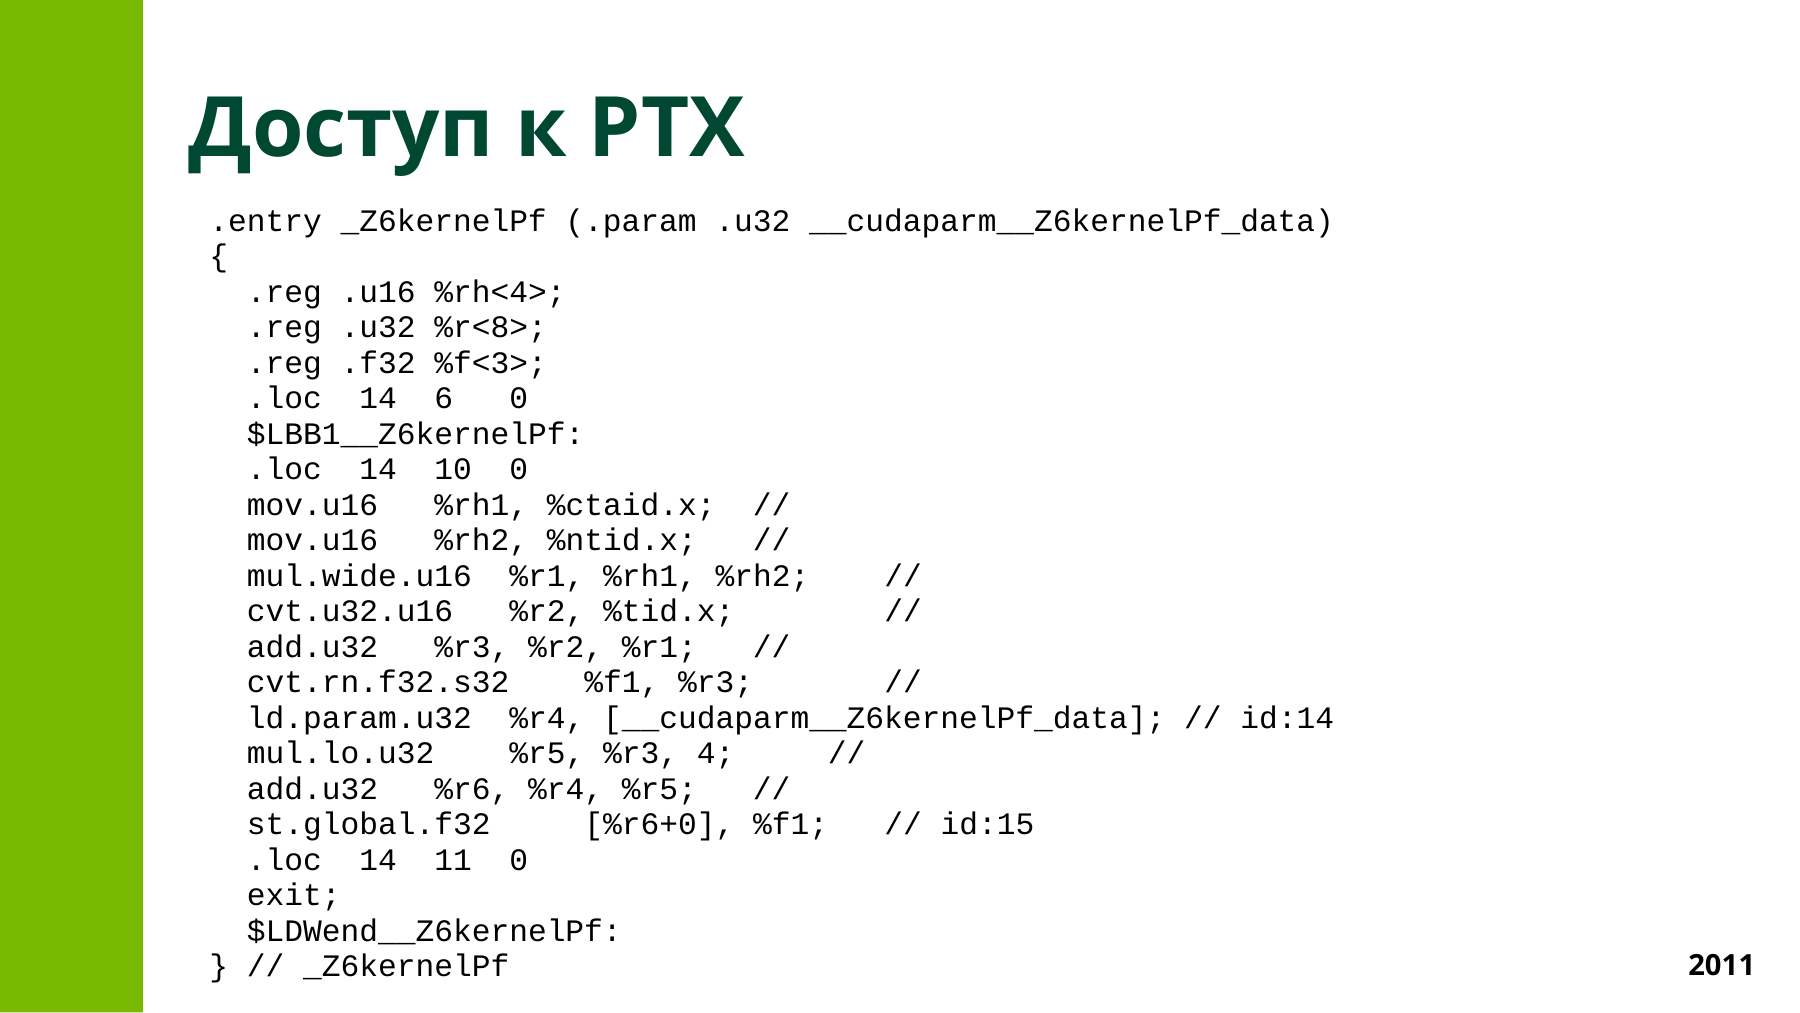

# Доступ к PTX
.entry _Z6kernelPf (.param .u32 __cudaparm__Z6kernelPf_data)
{
 .reg .u16 %rh<4>;
 .reg .u32 %r<8>;
 .reg .f32 %f<3>;
 .loc	14	6	0
 $LBB1__Z6kernelPf:
 .loc	14	10	0
 mov.u16 	%rh1, %ctaid.x; //
 mov.u16 	%rh2, %ntid.x; //
 mul.wide.u16 	%r1, %rh1, %rh2;	//
 cvt.u32.u16 	%r2, %tid.x; 	//
 add.u32 	%r3, %r2, %r1; //
 cvt.rn.f32.s32 	%f1, %r3; 	//
 ld.param.u32 	%r4, [__cudaparm__Z6kernelPf_data]; // id:14
 mul.lo.u32 	%r5, %r3, 4; //
 add.u32 	%r6, %r4, %r5; //
 st.global.f32 	[%r6+0], %f1; 	// id:15
 .loc	14	11	0
 exit;
 $LDWend__Z6kernelPf:
} // _Z6kernelPf